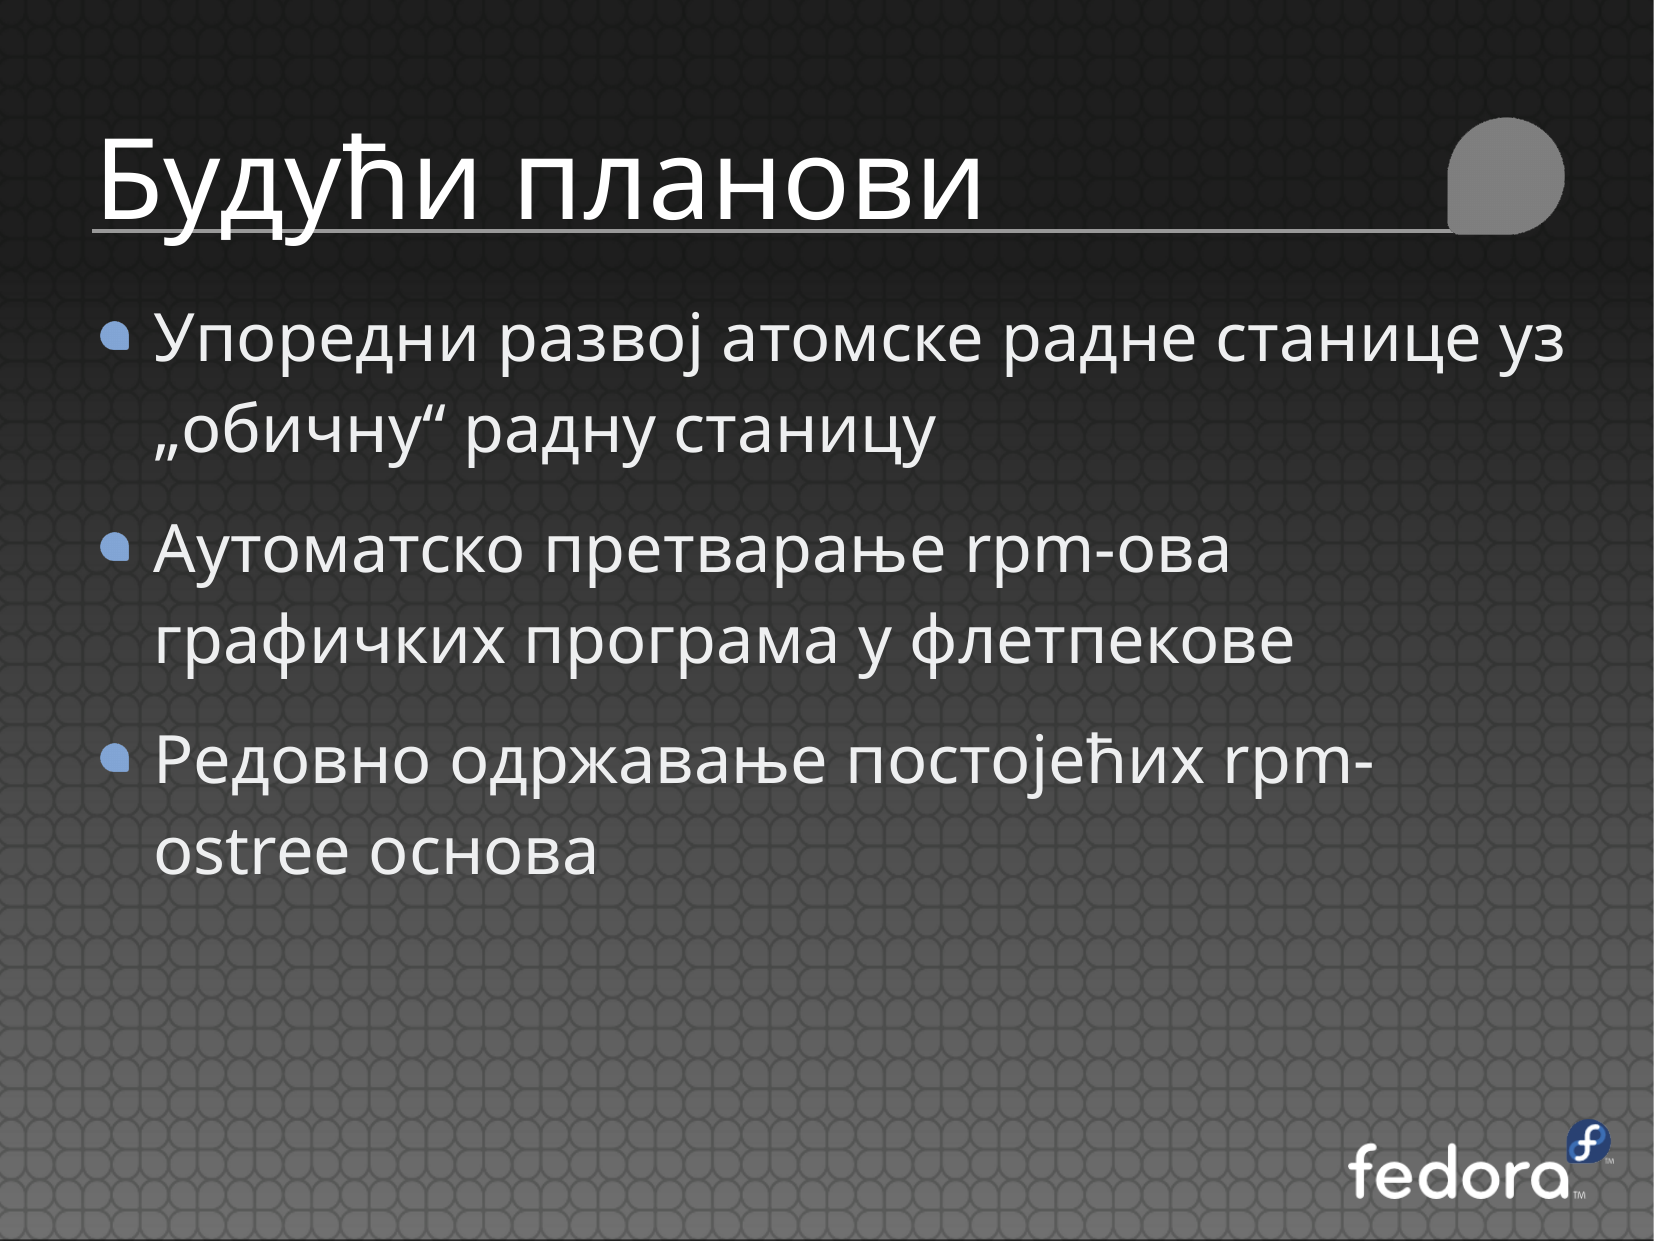

Будући планови
# Упоредни развој атомске радне станице уз „обичну“ радну станицу
Аутоматско претварање rpm-ова графичких програма у флетпекове
Редовно одржавање постојећих rpm-ostree основа